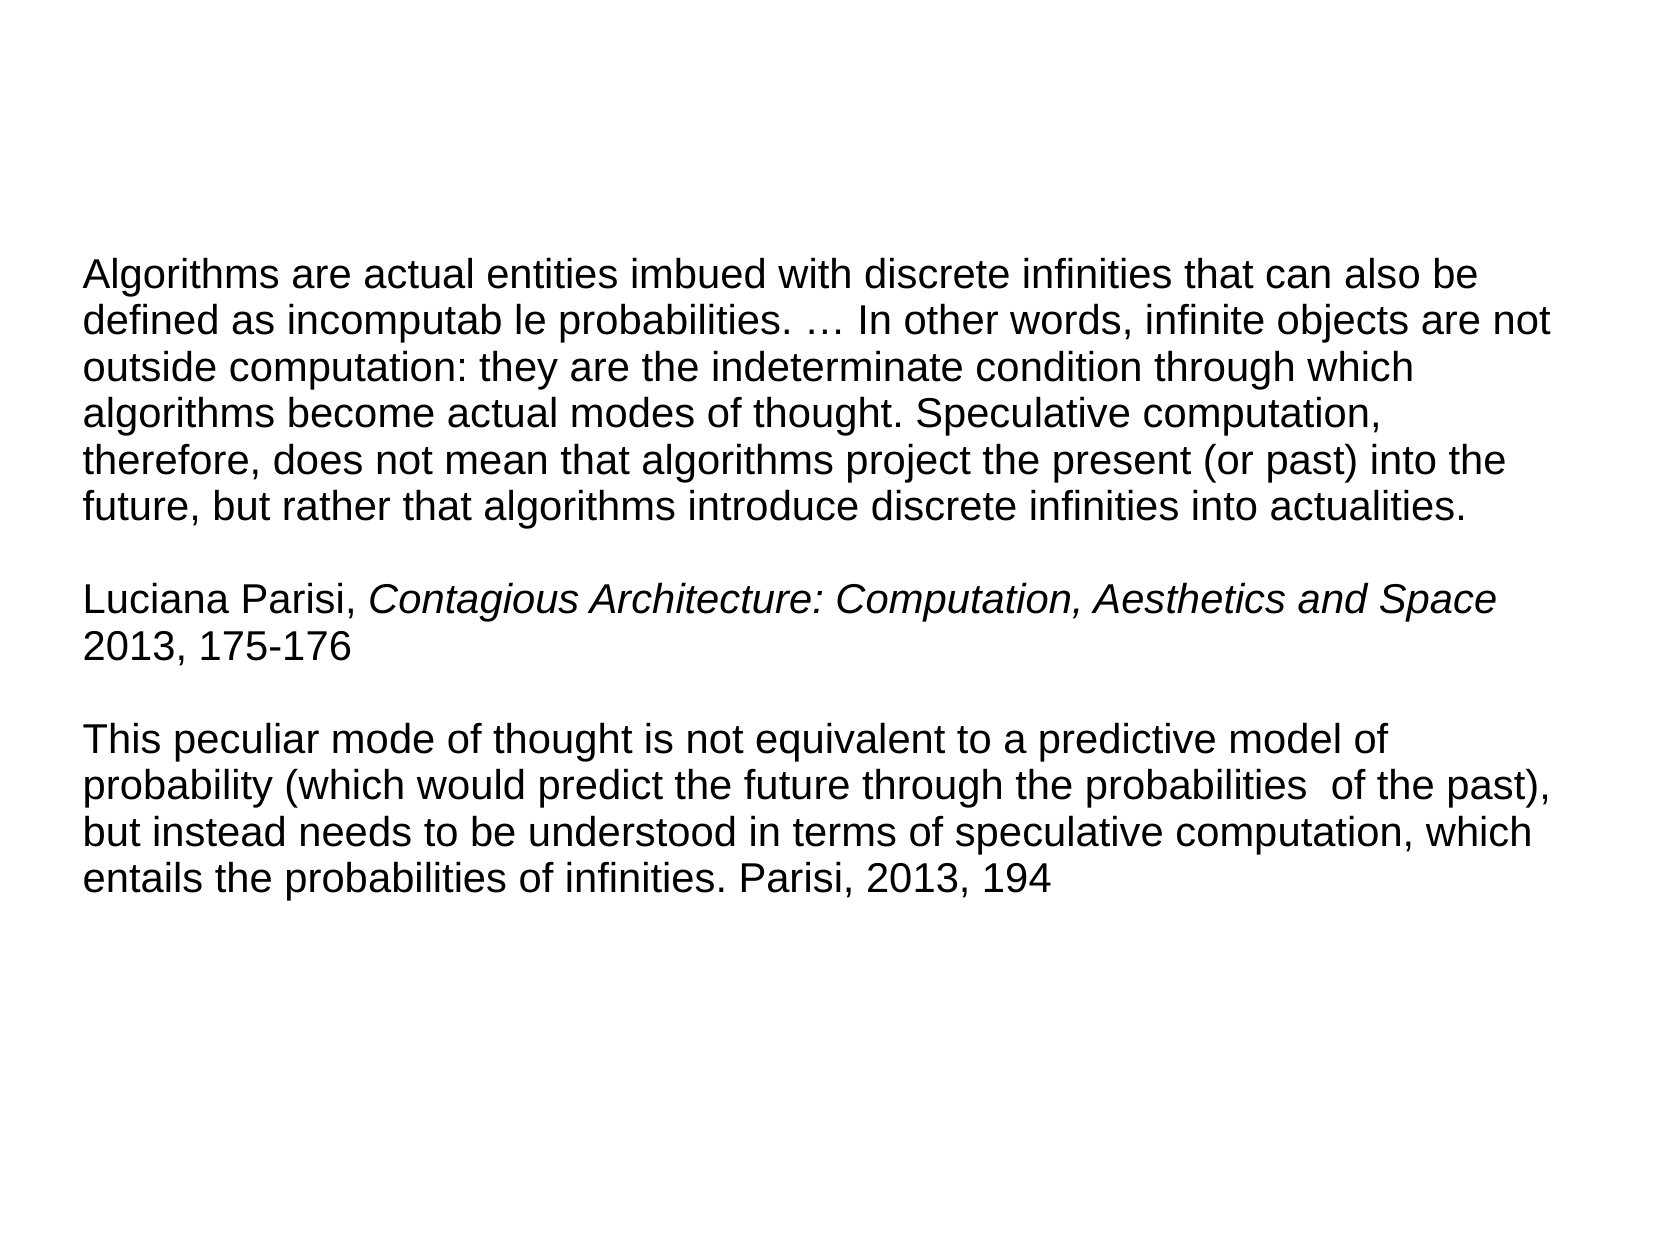

# Algorithms are actual entities imbued with discrete infinities that can also be defined as incomputab le probabilities. … In other words, infinite objects are not outside computation: they are the indeterminate condition through which algorithms become actual modes of thought. Speculative computation, therefore, does not mean that algorithms project the present (or past) into the future, but rather that algorithms introduce discrete infinities into actualities.
Luciana Parisi, Contagious Architecture: Computation, Aesthetics and Space 2013, 175-176
This peculiar mode of thought is not equivalent to a predictive model of probability (which would predict the future through the probabilities of the past), but instead needs to be understood in terms of speculative computation, which entails the probabilities of infinities. Parisi, 2013, 194